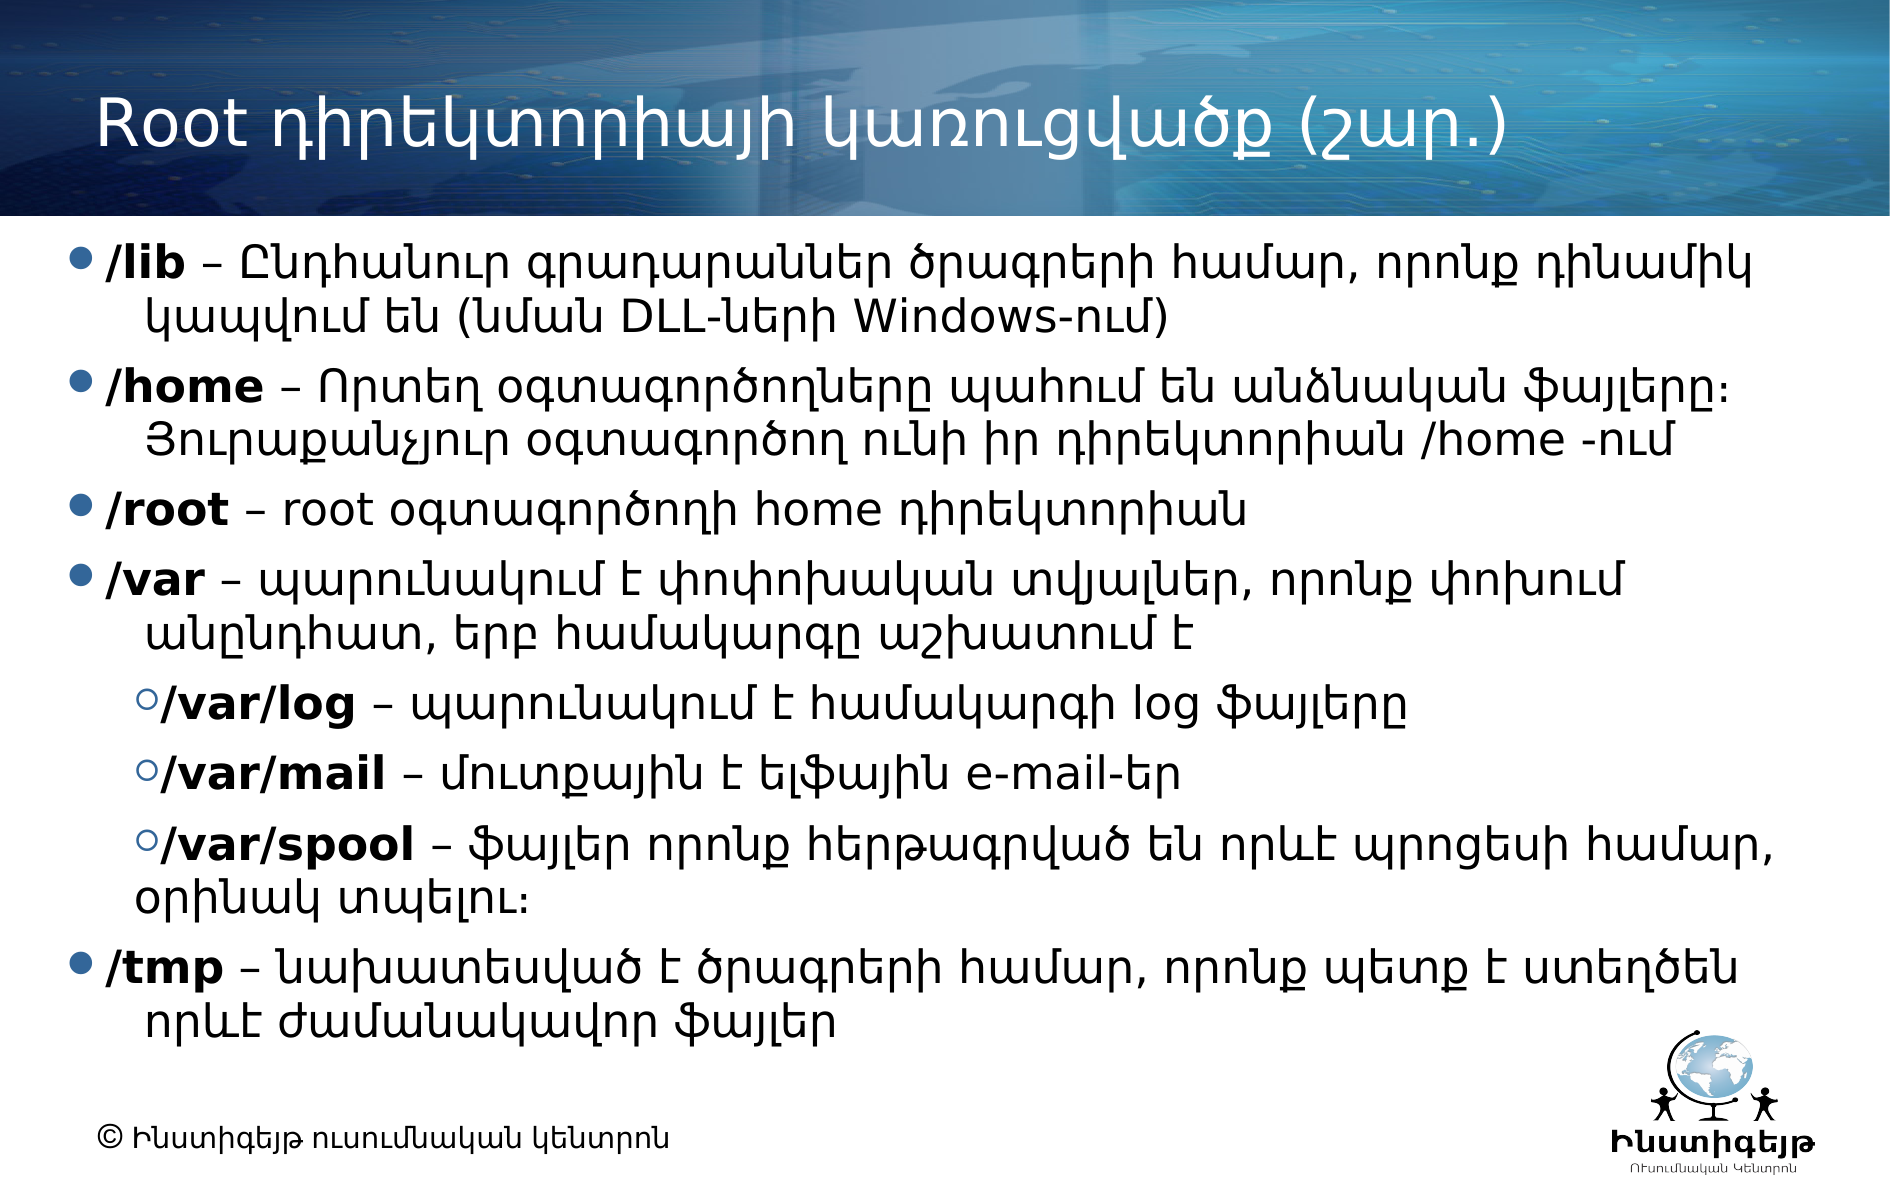

# Root դիրեկտորիայի կառուցվածք (շար․)
/lib – Ընդհանուր գրադարաններ ծրագրերի համար, որոնք դինամիկ կապվում են (նման DLL-ների Windows-ում)
/home – Որտեղ օգտագործողները պահում են անձնական ֆայլերը։ Յուրաքանչյուր օգտագործող ունի իր դիրեկտորիան /home -ում
/root – root օգտագործողի home դիրեկտորիան
/var – պարունակում է փոփոխական տվյալներ, որոնք փոխում անընդհատ, երբ համակարգը աշխատում է
/var/log – պարունակում է համակարգի log ֆայլերը
/var/mail – մուտքային է ելֆային e-mail-եր
/var/spool – ֆայլեր որոնք հերթագրված են որևէ պրոցեսի համար, օրինակ տպելու։
/tmp – նախատեսված է ծրագրերի համար, որոնք պետք է ստեղծեն որևէ ժամանակավոր ֆայլեր